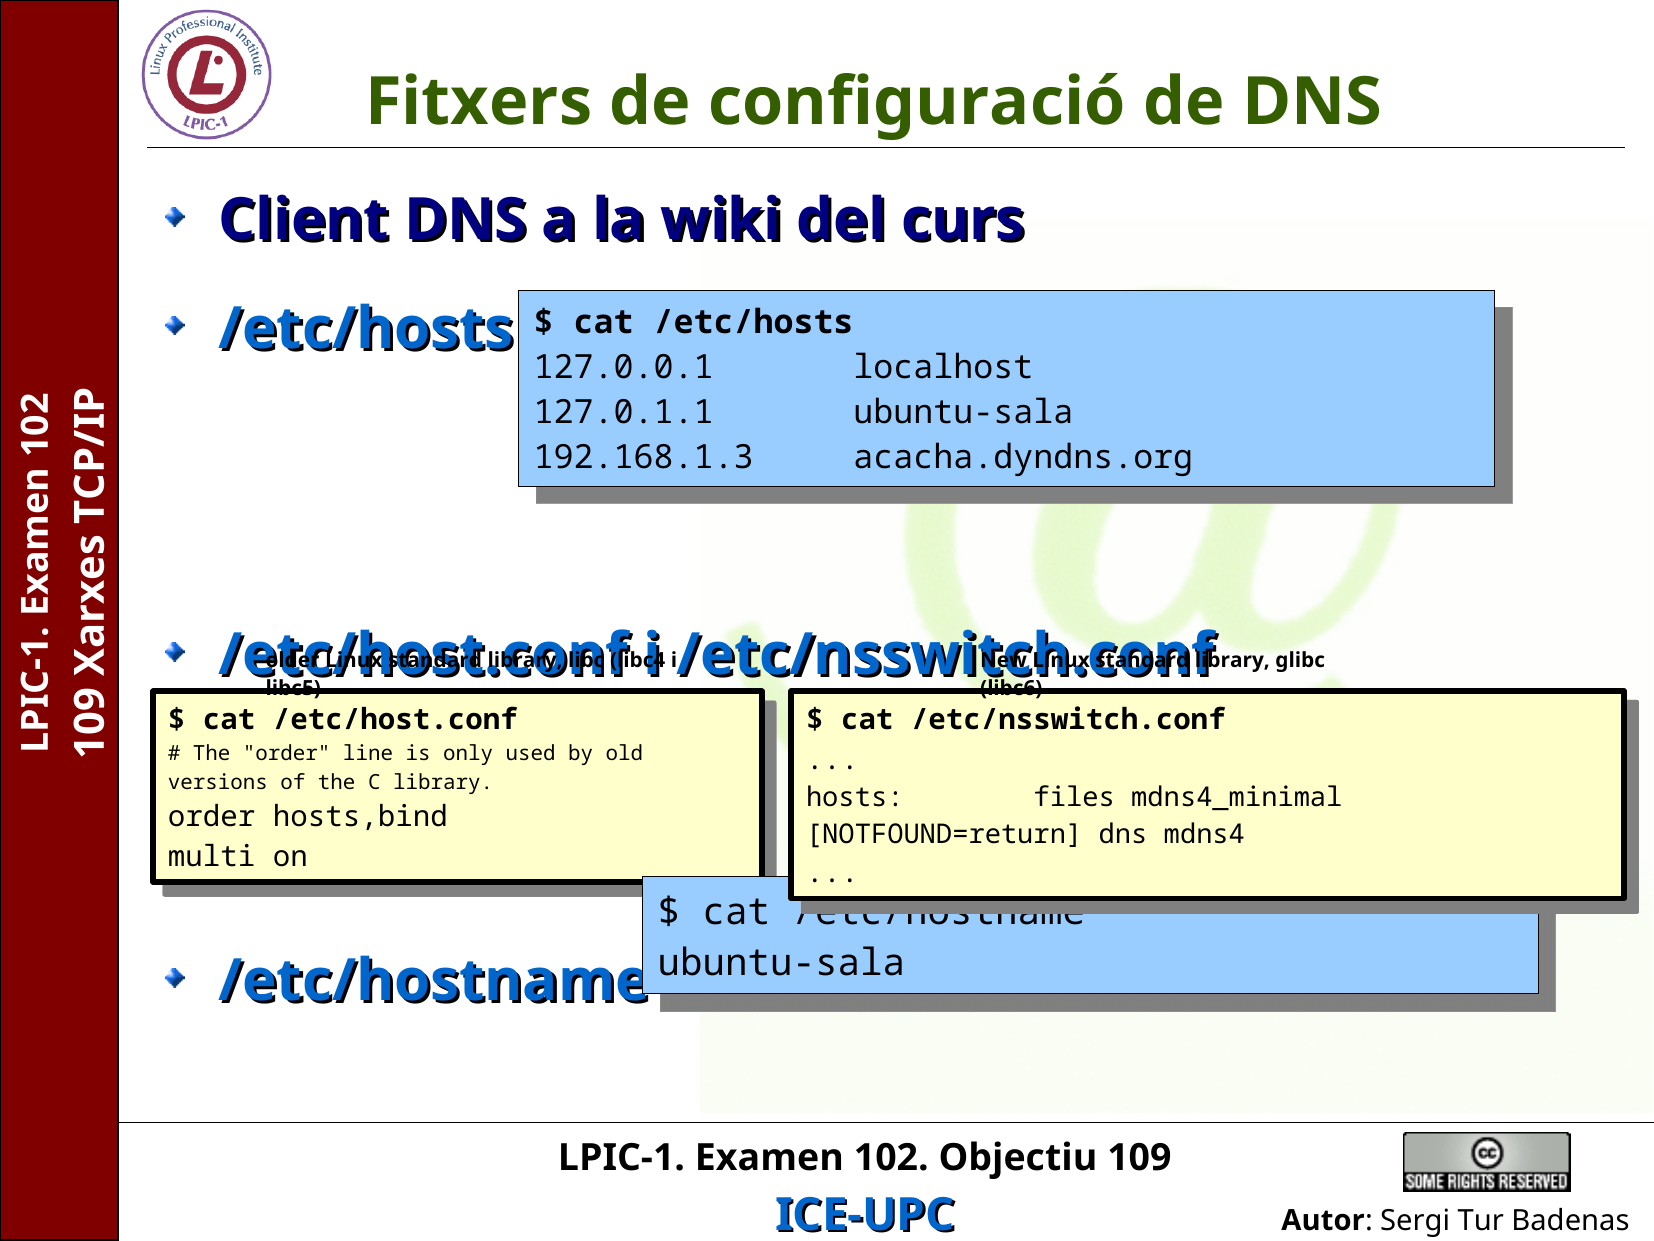

# Fitxers de configuració de DNS
Client DNS a la wiki del curs
/etc/hosts
/etc/host.conf i /etc/nsswitch.conf
/etc/hostname
$ cat /etc/hosts
127.0.0.1 localhost
127.0.1.1 ubuntu-sala
192.168.1.3 acacha.dyndns.org
older Linux standard library, libc (libc4 i libc5)
New Linux standard library, glibc (libc6)
$ cat /etc/nsswitch.conf
...
hosts: files mdns4_minimal [NOTFOUND=return] dns mdns4
...
$ cat /etc/host.conf
# The "order" line is only used by old versions of the C library.
order hosts,bind
multi on
$ cat /etc/hostname
ubuntu-sala